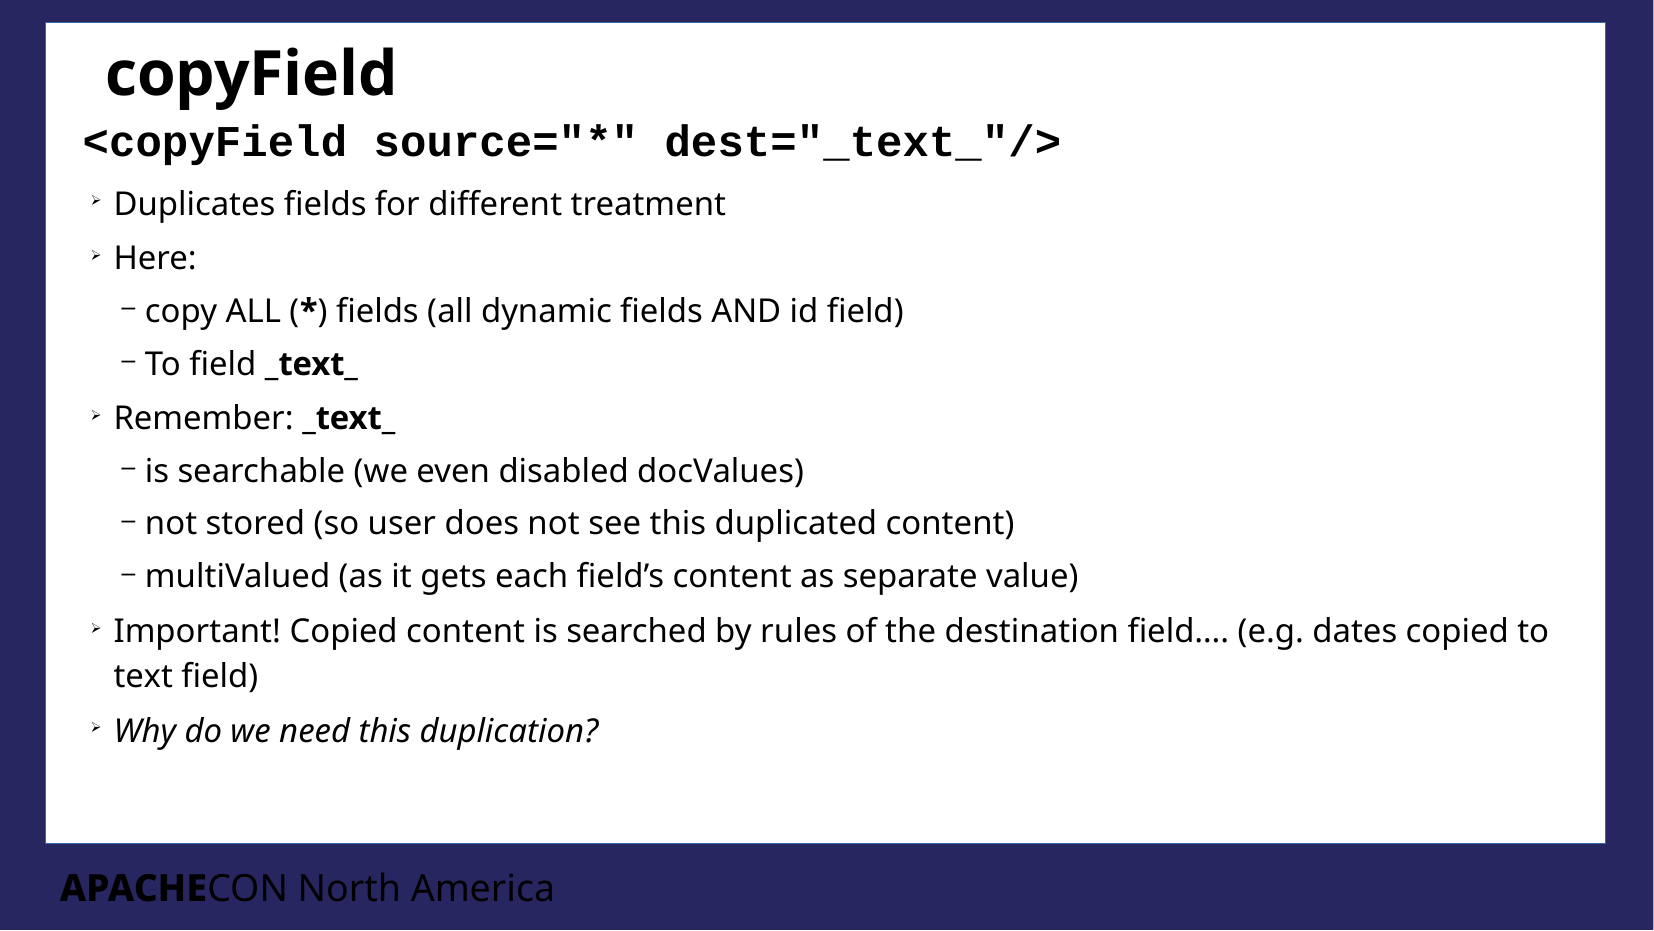

# copyField
<copyField source="*" dest="_text_"/>
Duplicates fields for different treatment
Here:
copy ALL (*) fields (all dynamic fields AND id field)
To field _text_
Remember: _text_
is searchable (we even disabled docValues)
not stored (so user does not see this duplicated content)
multiValued (as it gets each field’s content as separate value)
Important! Copied content is searched by rules of the destination field…. (e.g. dates copied to text field)
Why do we need this duplication?